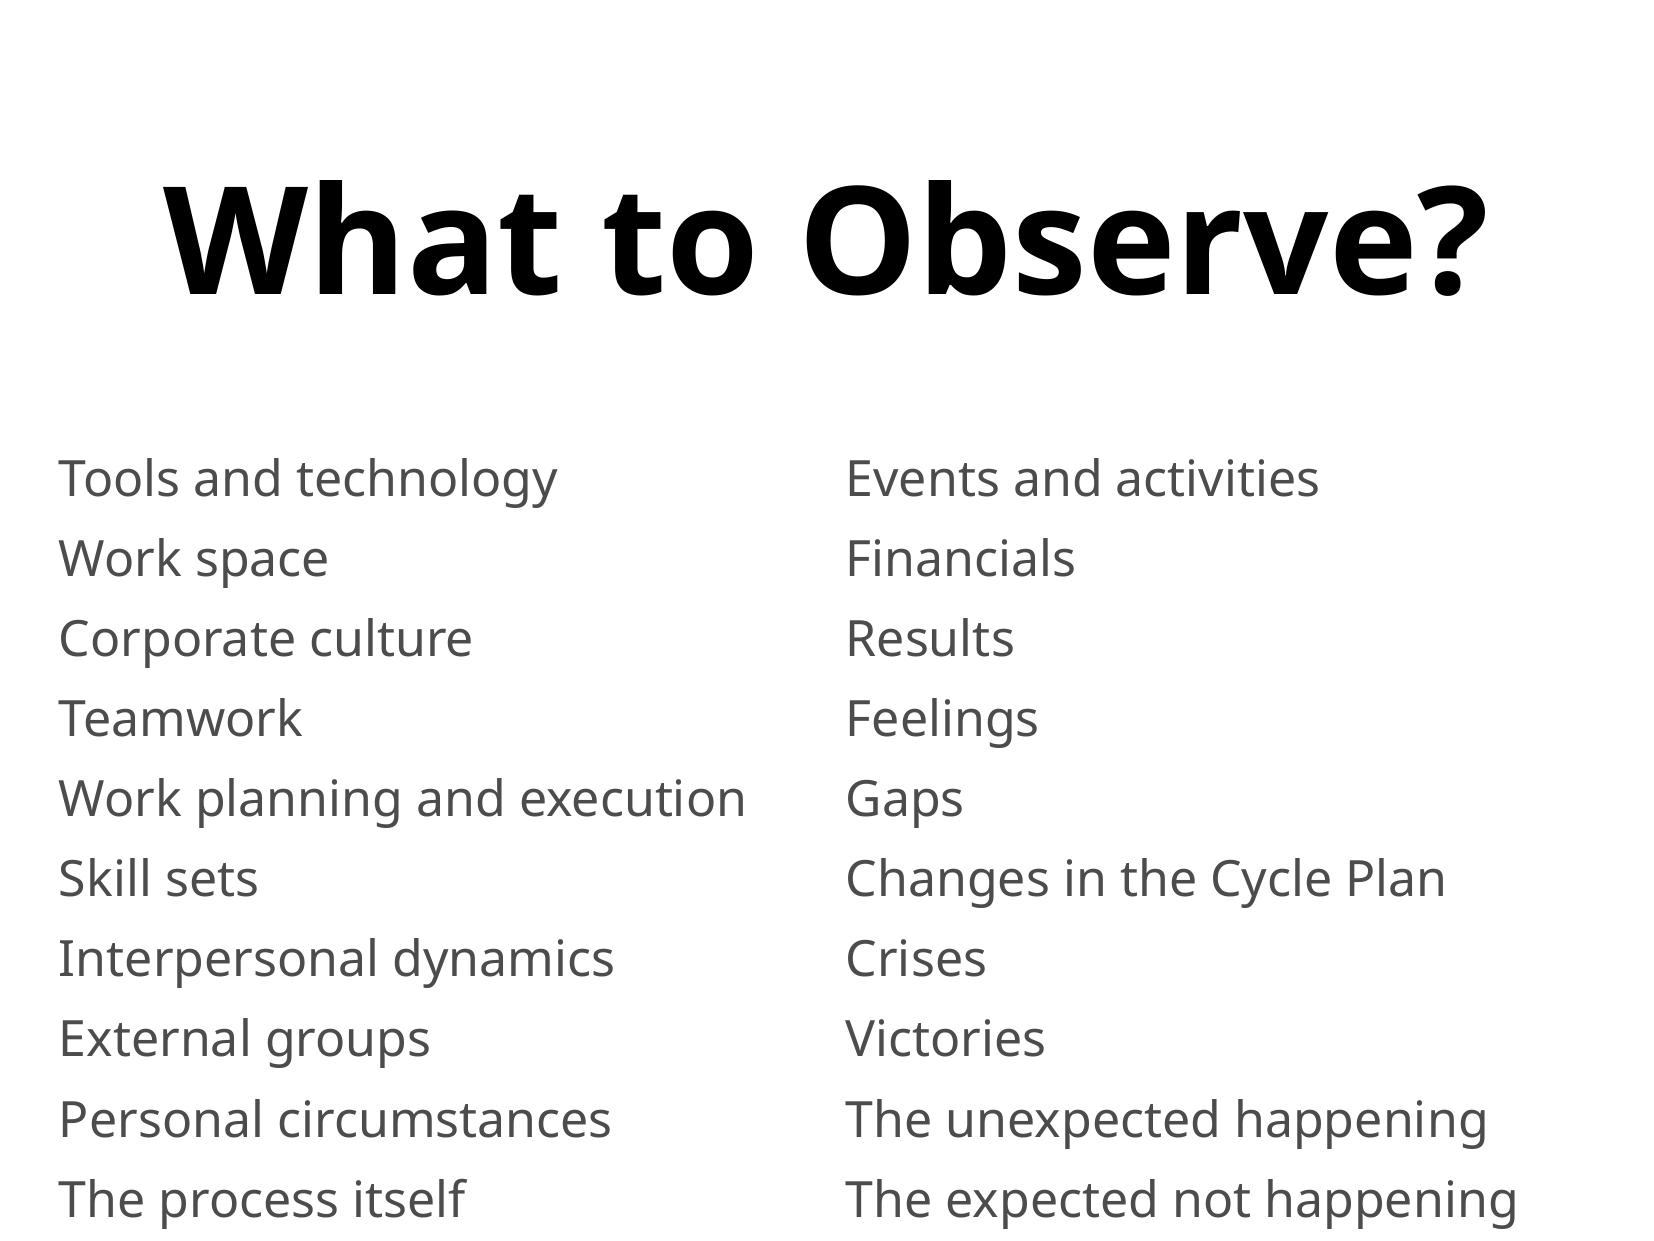

# What to Observe?
Tools and technology
Work space
Corporate culture
Teamwork
Work planning and execution
Skill sets
Interpersonal dynamics
External groups
Personal circumstances
The process itself
Events and activities
Financials
Results
Feelings
Gaps
Changes in the Cycle Plan
Crises
Victories
The unexpected happening
The expected not happening